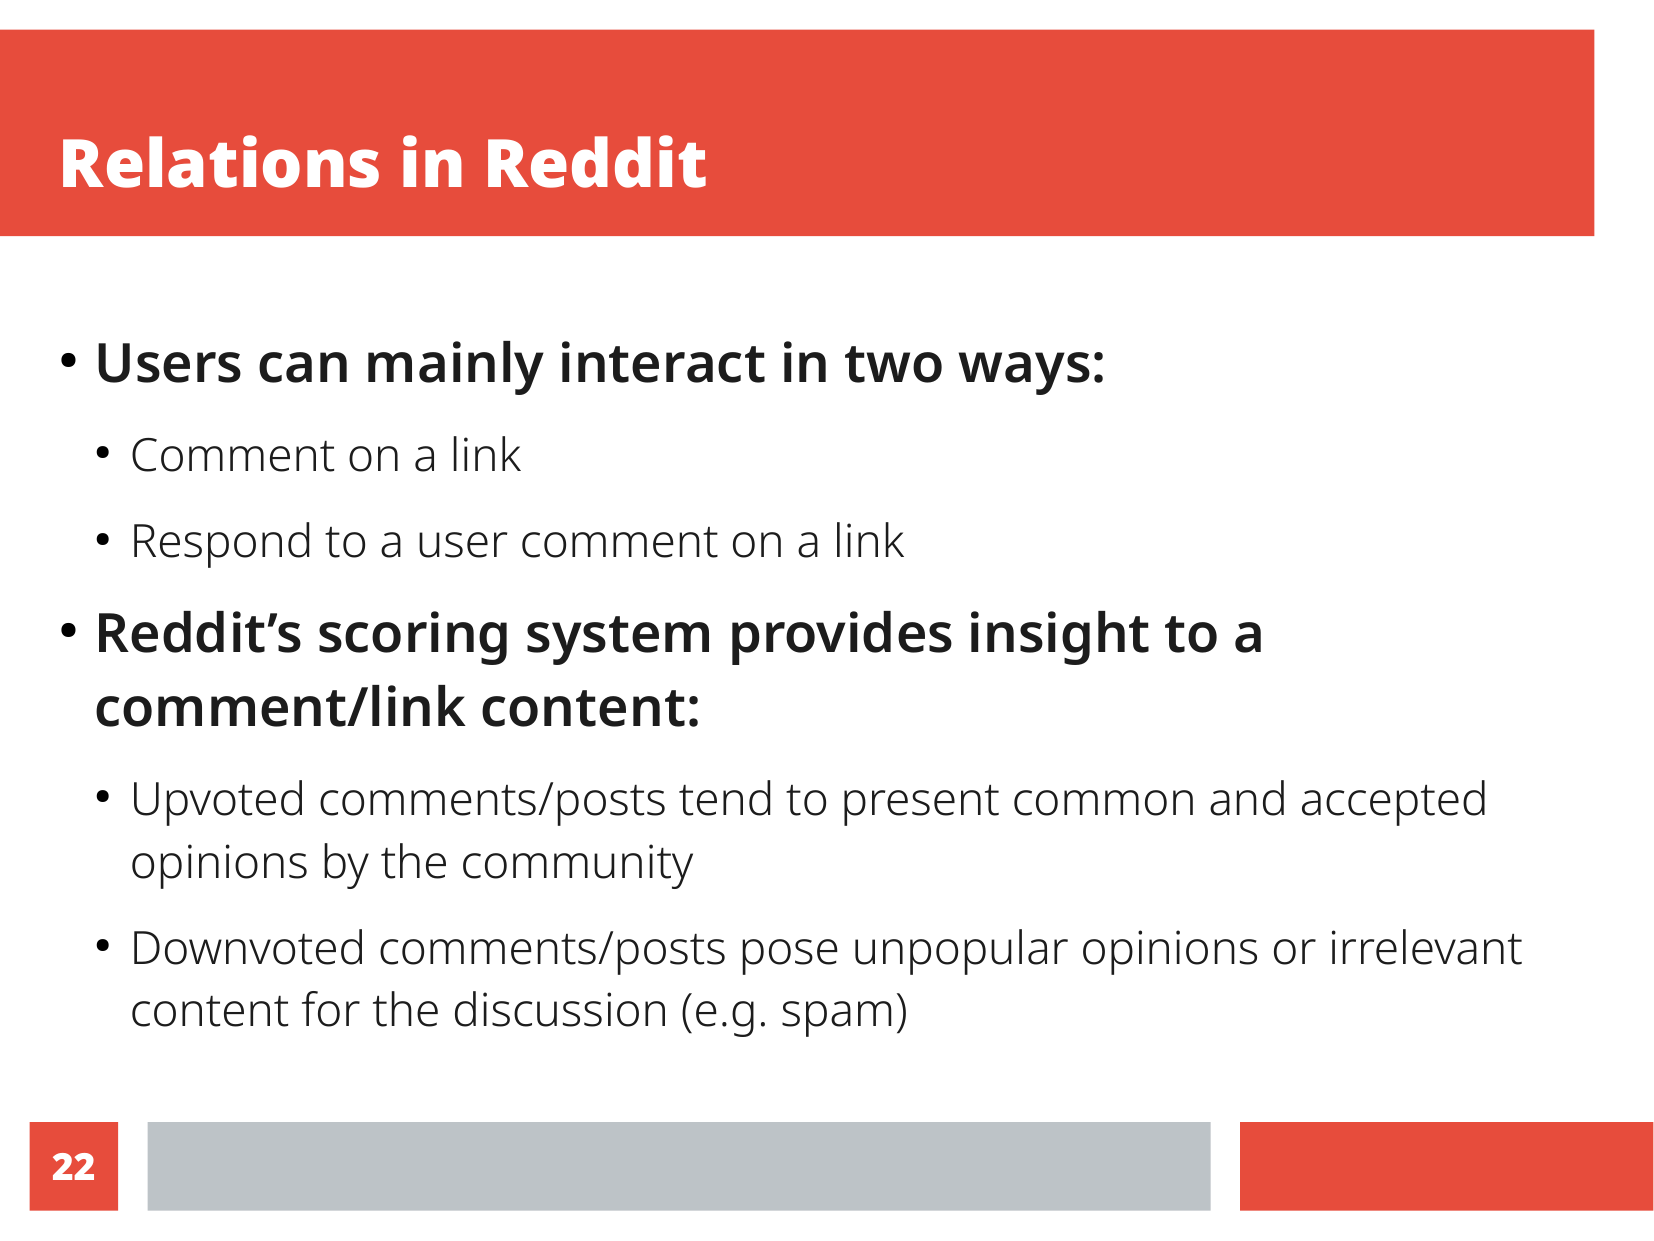

# Relations in Reddit
Users can mainly interact in two ways:
Comment on a link
Respond to a user comment on a link
Reddit’s scoring system provides insight to a comment/link content:
Upvoted comments/posts tend to present common and accepted opinions by the community
Downvoted comments/posts pose unpopular opinions or irrelevant content for the discussion (e.g. spam)
22